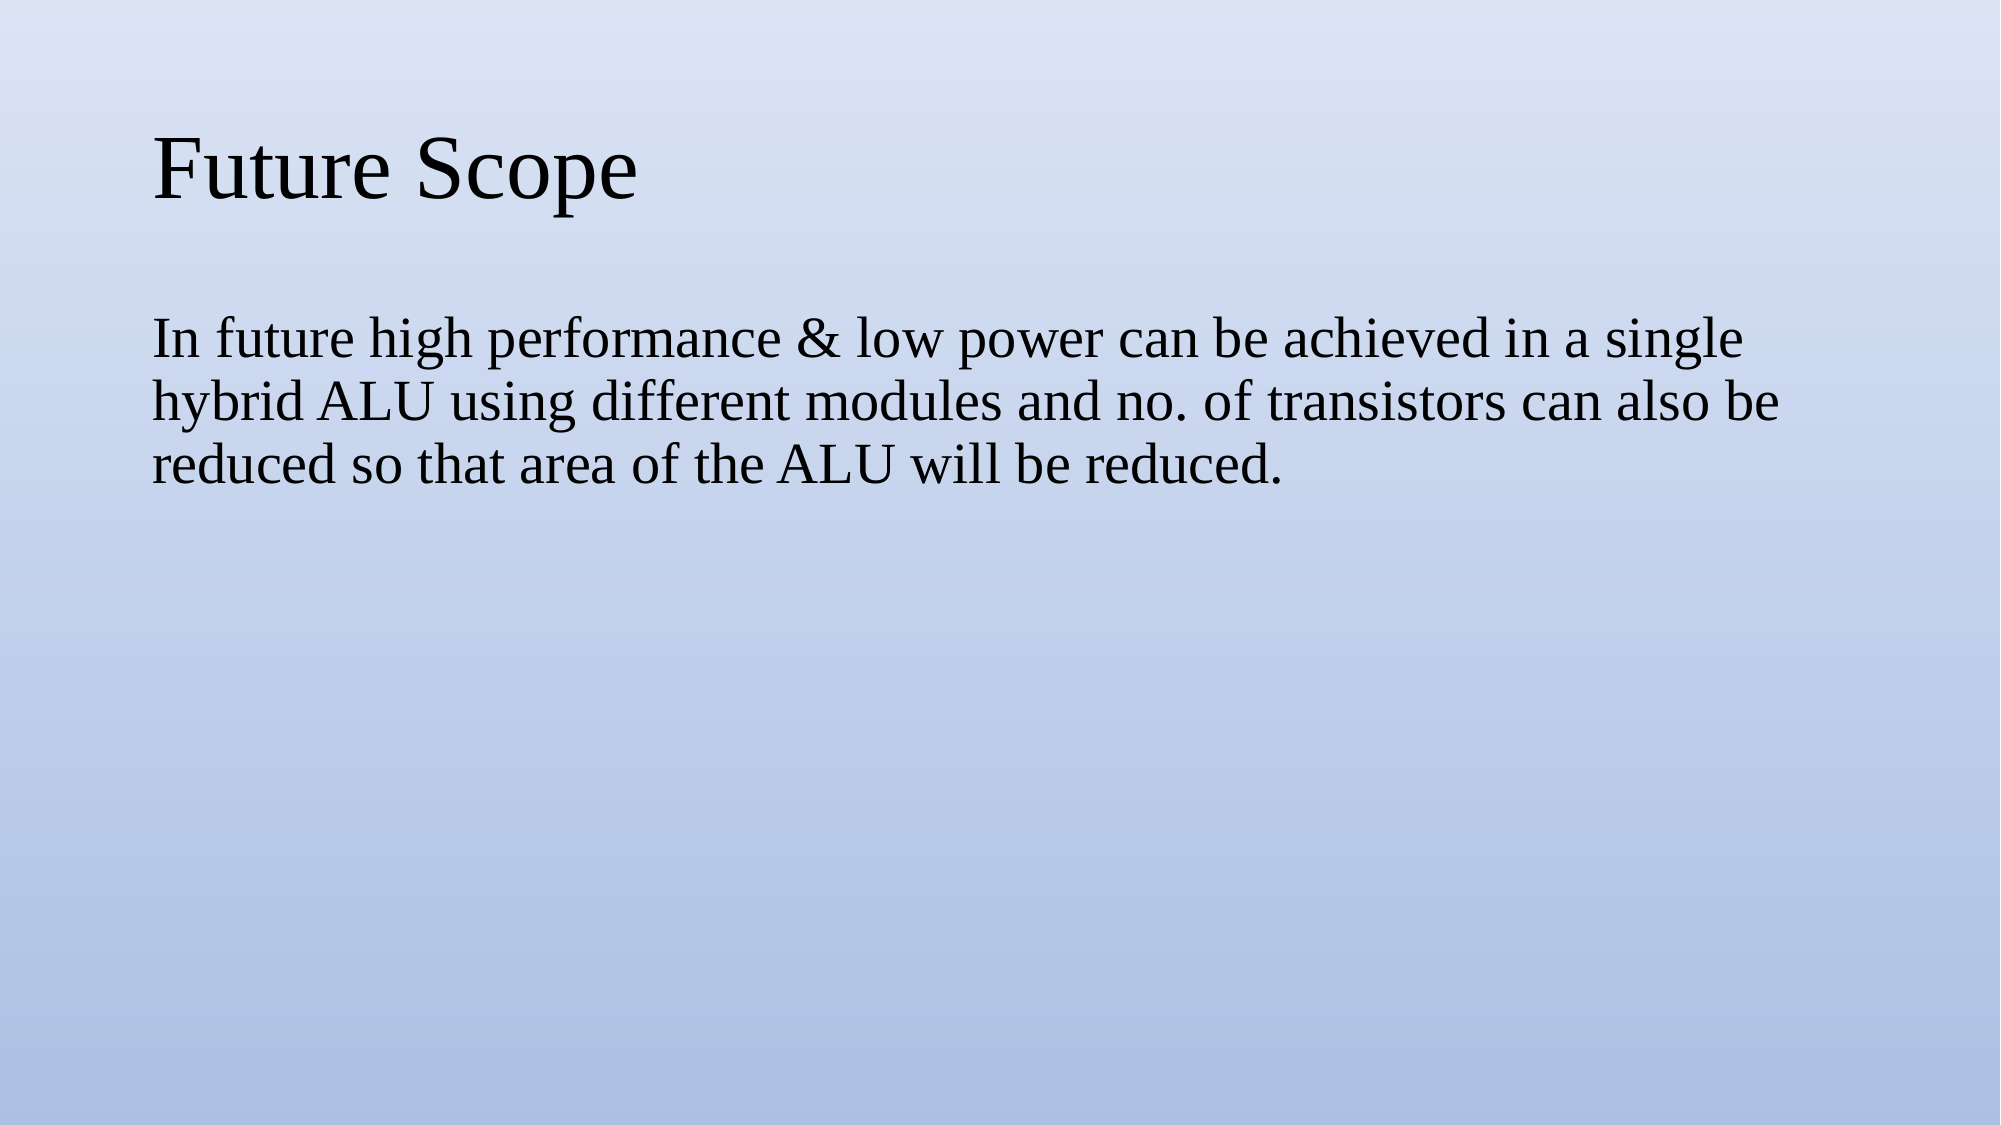

# Future Scope
In future high performance & low power can be achieved in a single hybrid ALU using different modules and no. of transistors can also be reduced so that area of the ALU will be reduced.